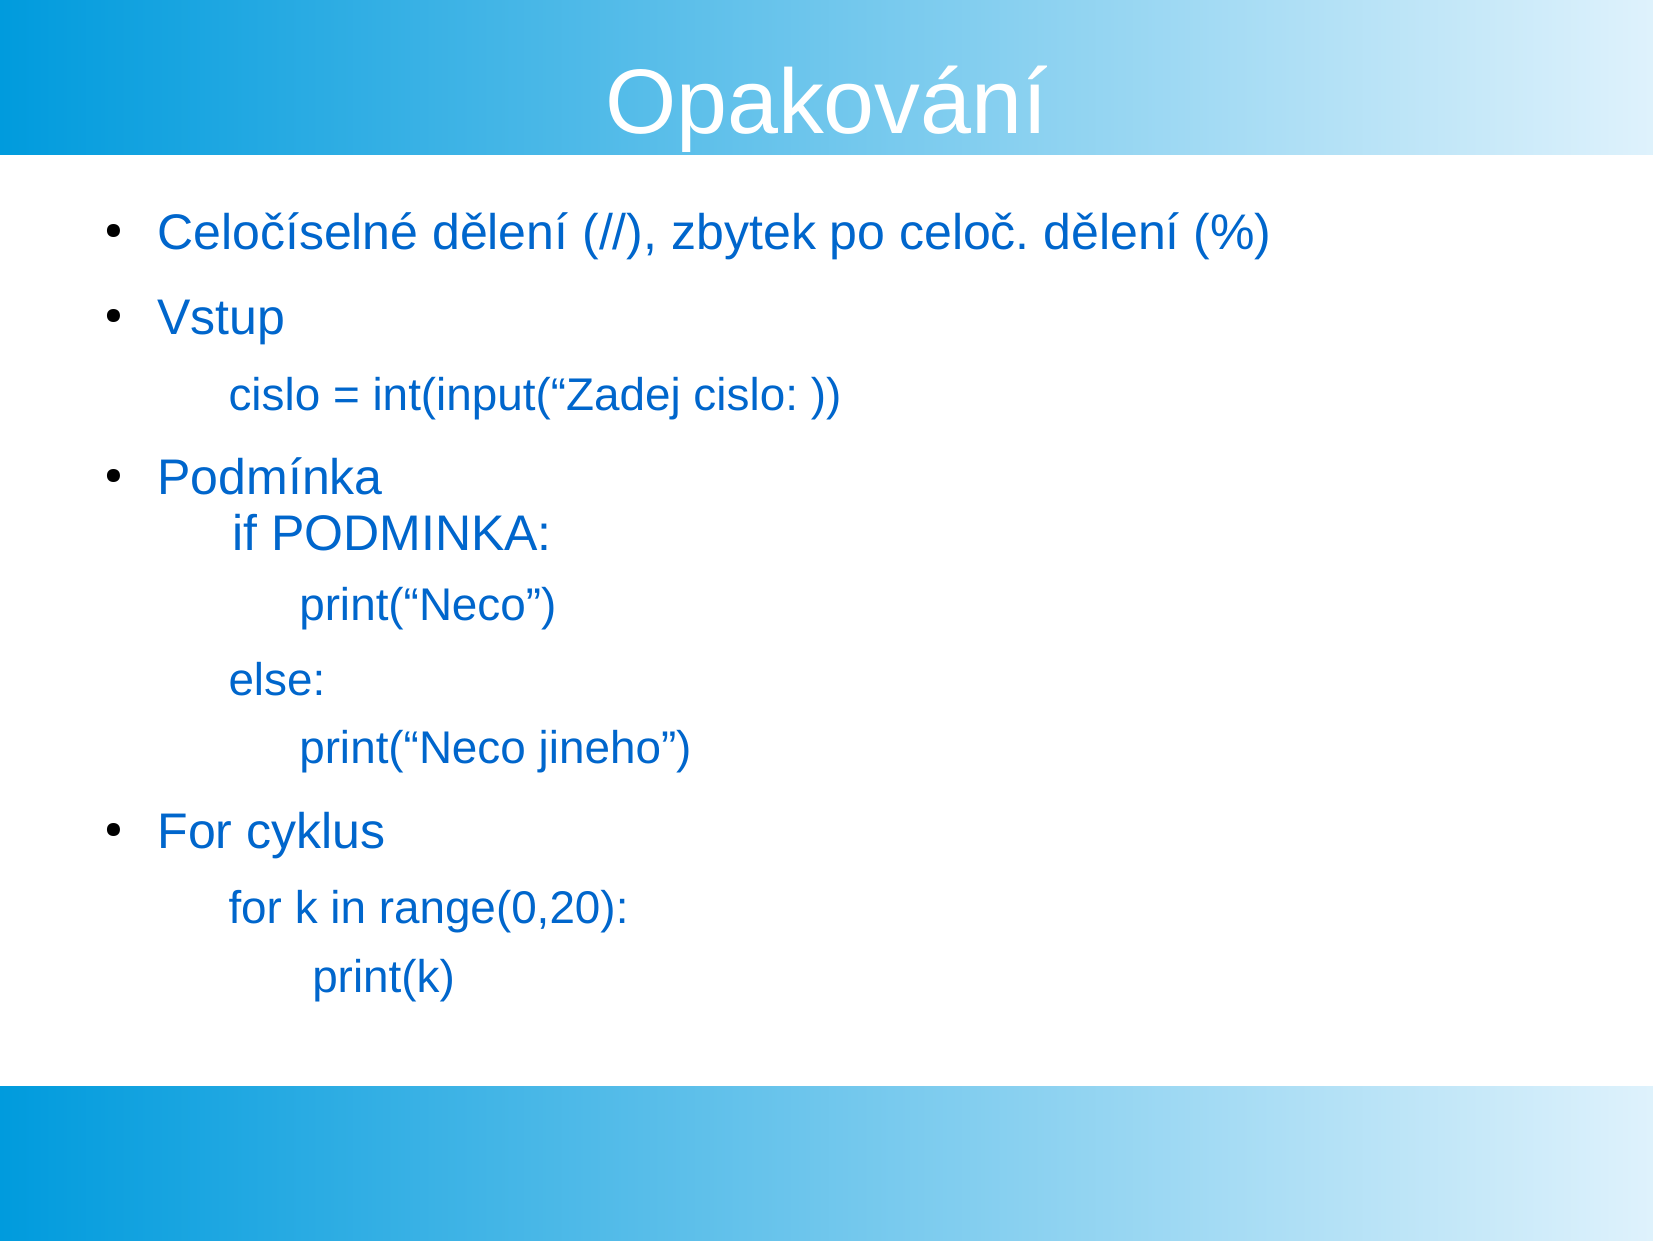

# Opakování
Celočíselné dělení (//), zbytek po celoč. dělení (%)
Vstup
cislo = int(input(“Zadej cislo: ))
Podmínka
	if PODMINKA:
print(“Neco”)
else:
print(“Neco jineho”)
For cyklus
for k in range(0,20):
 print(k)